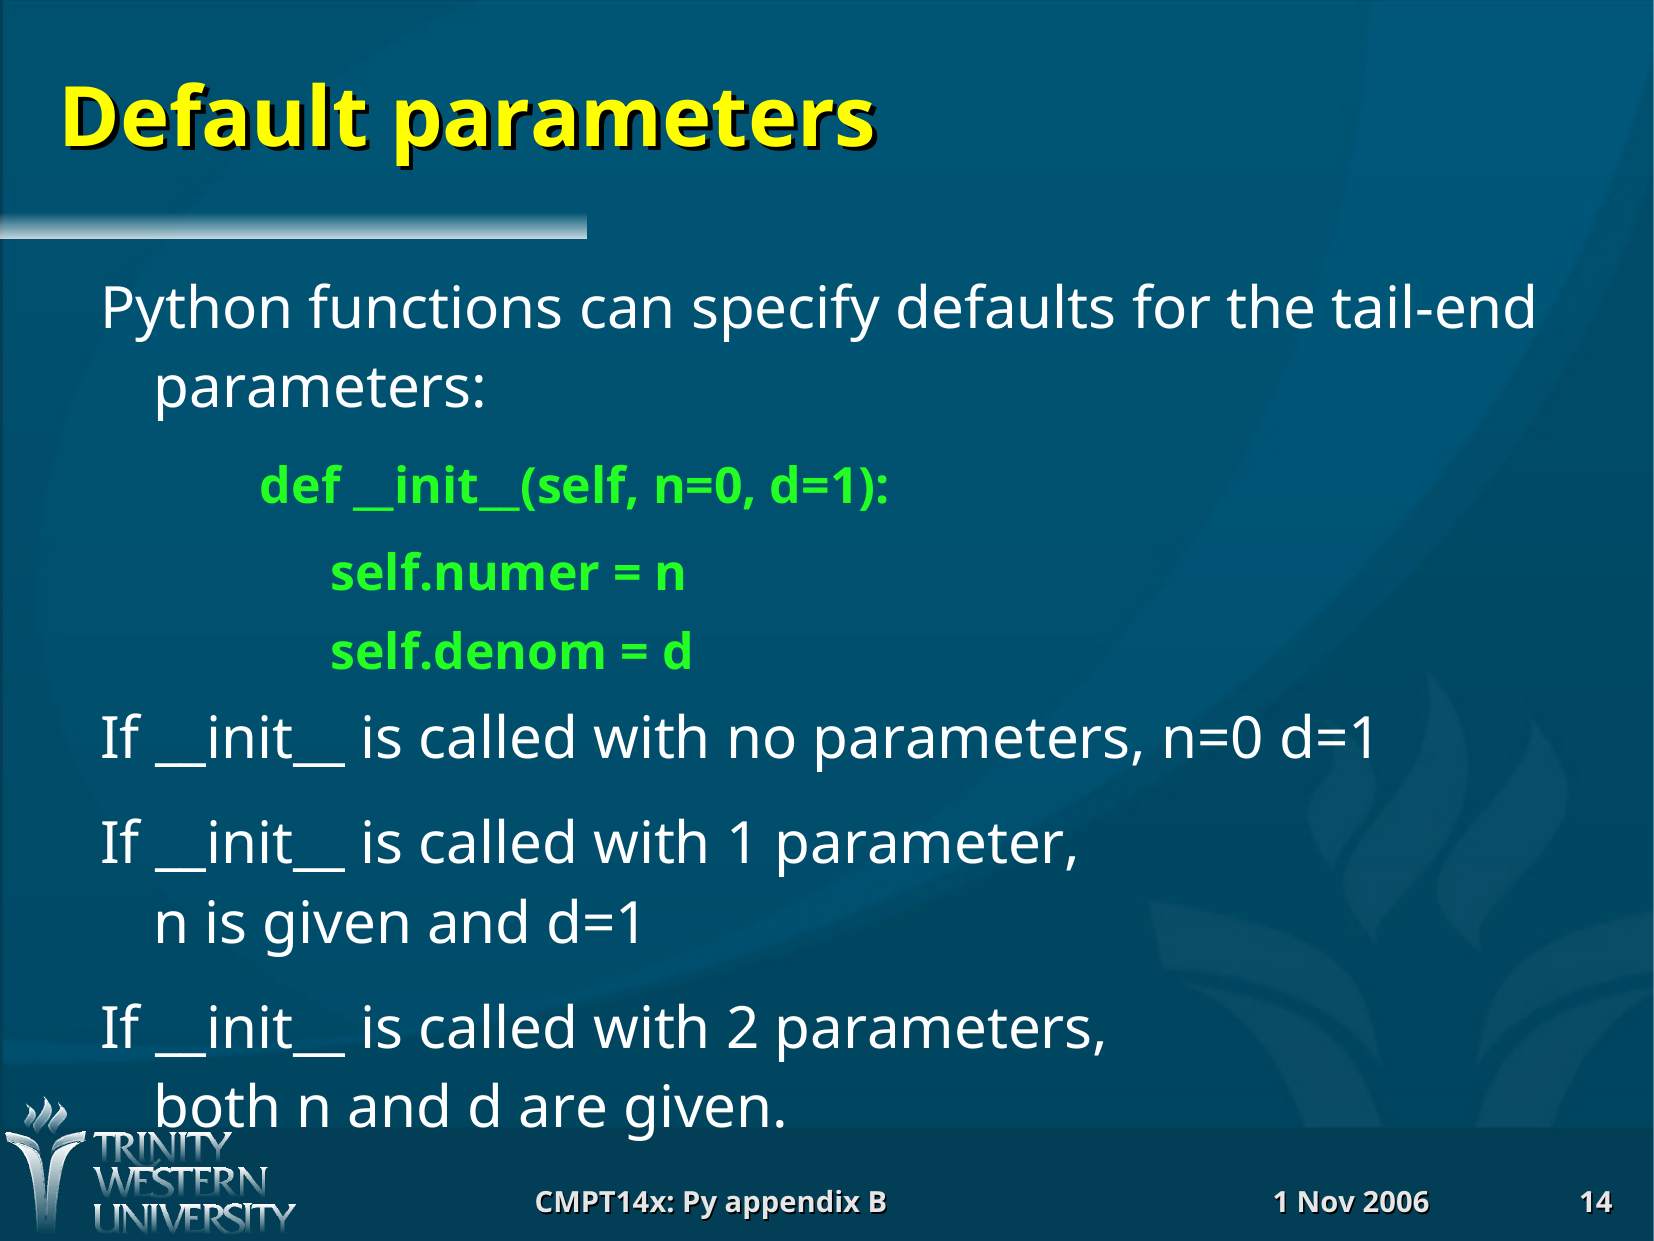

# Default parameters
Python functions can specify defaults for the tail-end parameters:
def __init__(self, n=0, d=1):
self.numer = n
self.denom = d
If __init__ is called with no parameters, n=0 d=1
If __init__ is called with 1 parameter,
n is given and d=1
If __init__ is called with 2 parameters,
both n and d are given.
CMPT14x: Py appendix B
1 Nov 2006
14